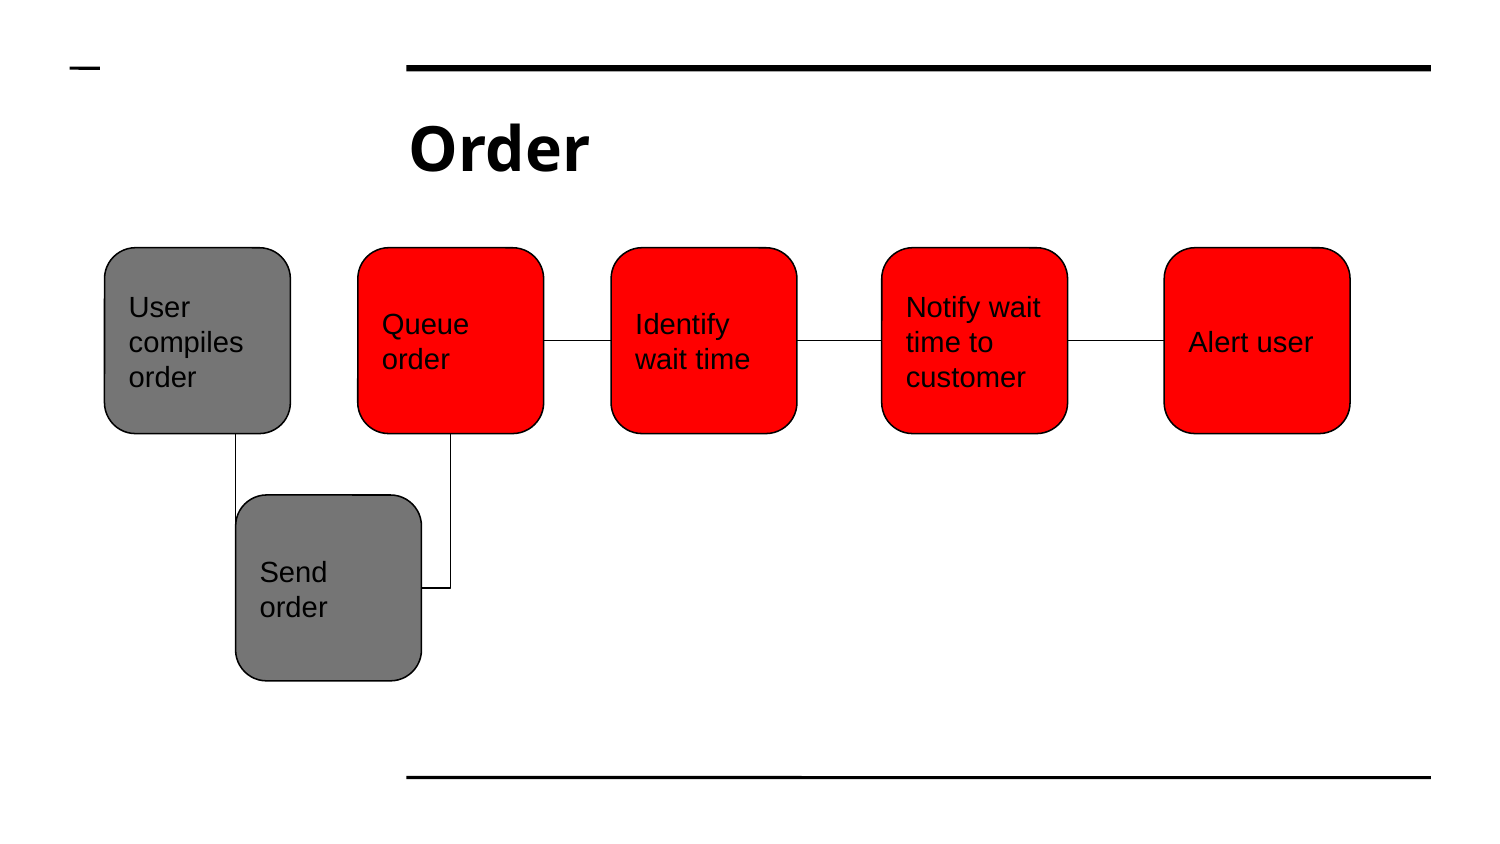

# Order
User compiles order
Queue order
Identify
wait time
Notify wait time to customer
Alert user
Send order